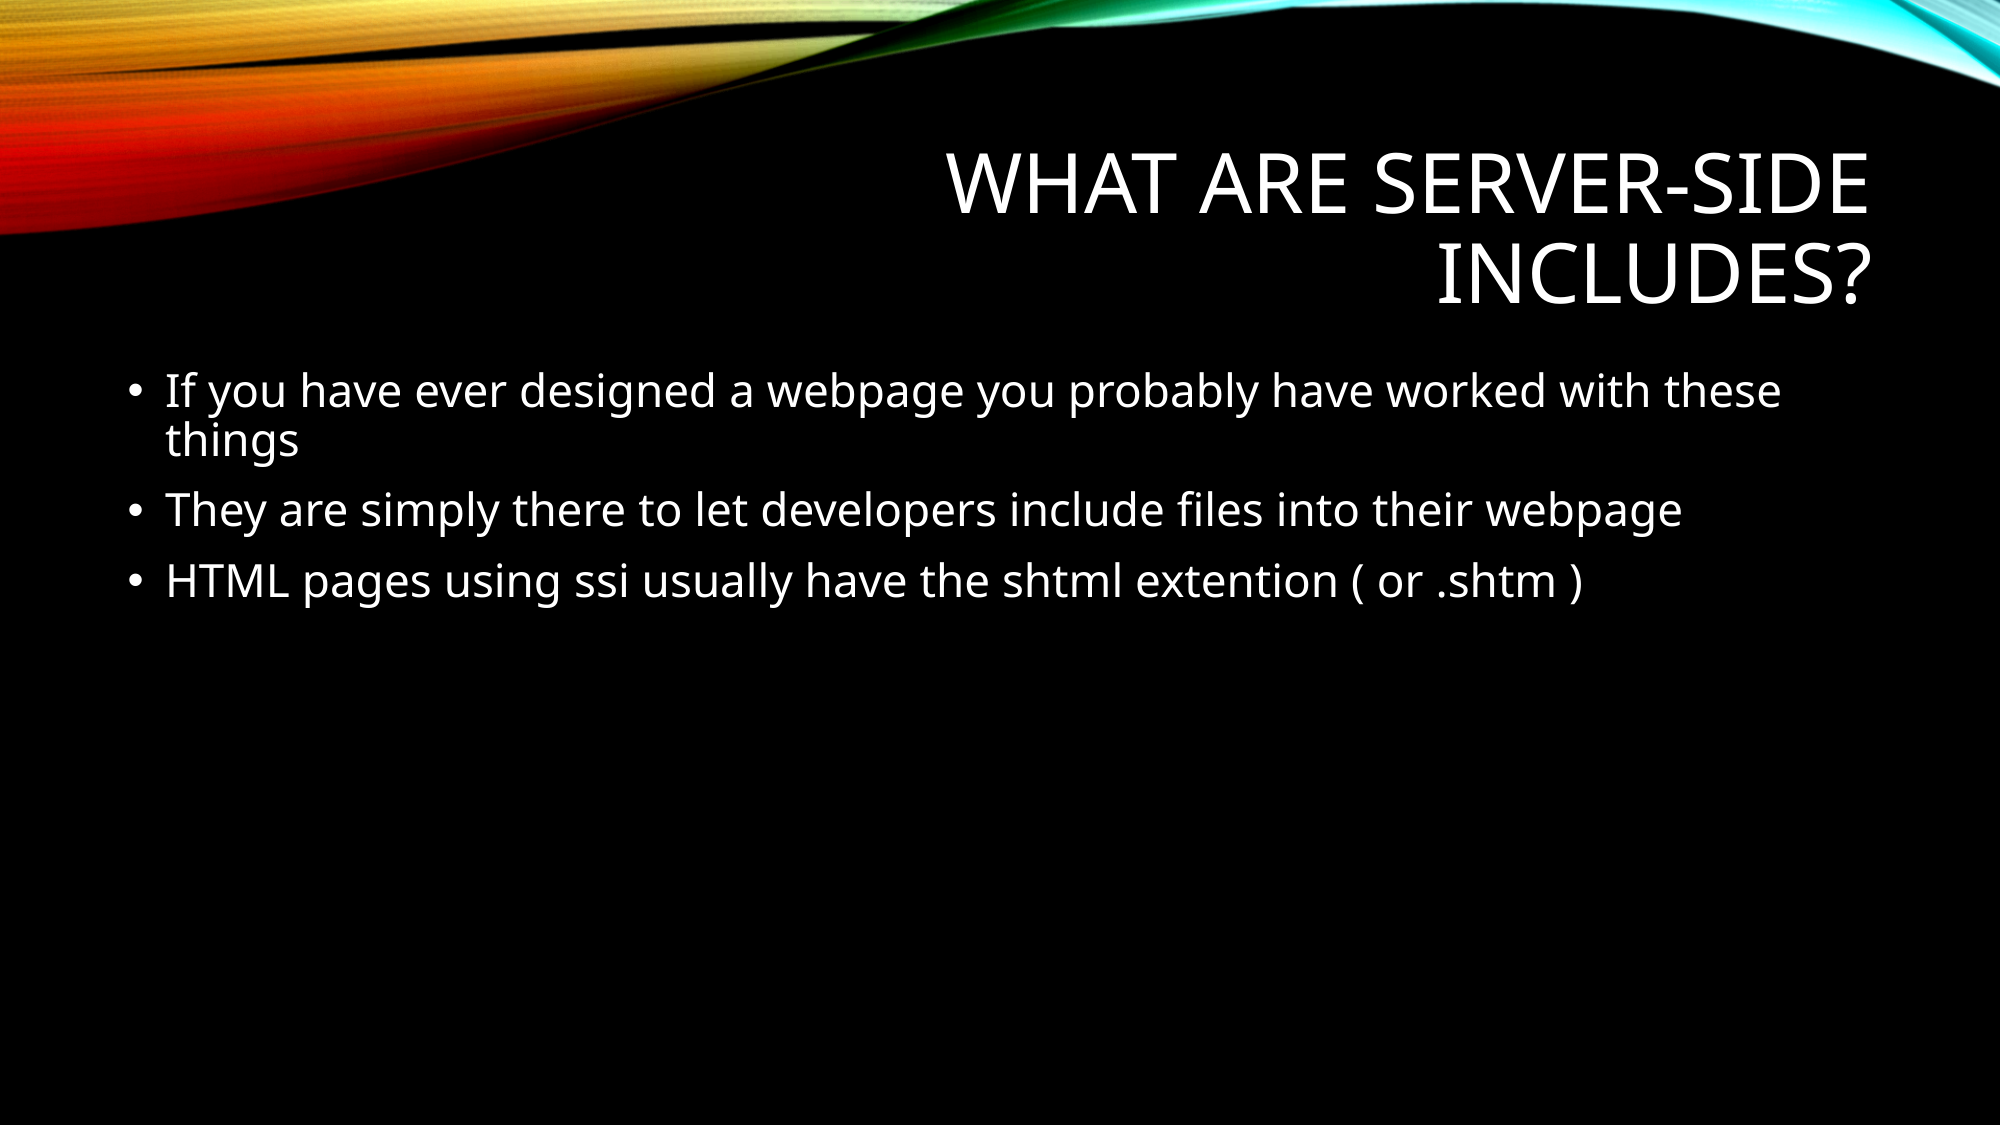

# What are server-side includes?
If you have ever designed a webpage you probably have worked with these things
They are simply there to let developers include files into their webpage
HTML pages using ssi usually have the shtml extention ( or .shtm )